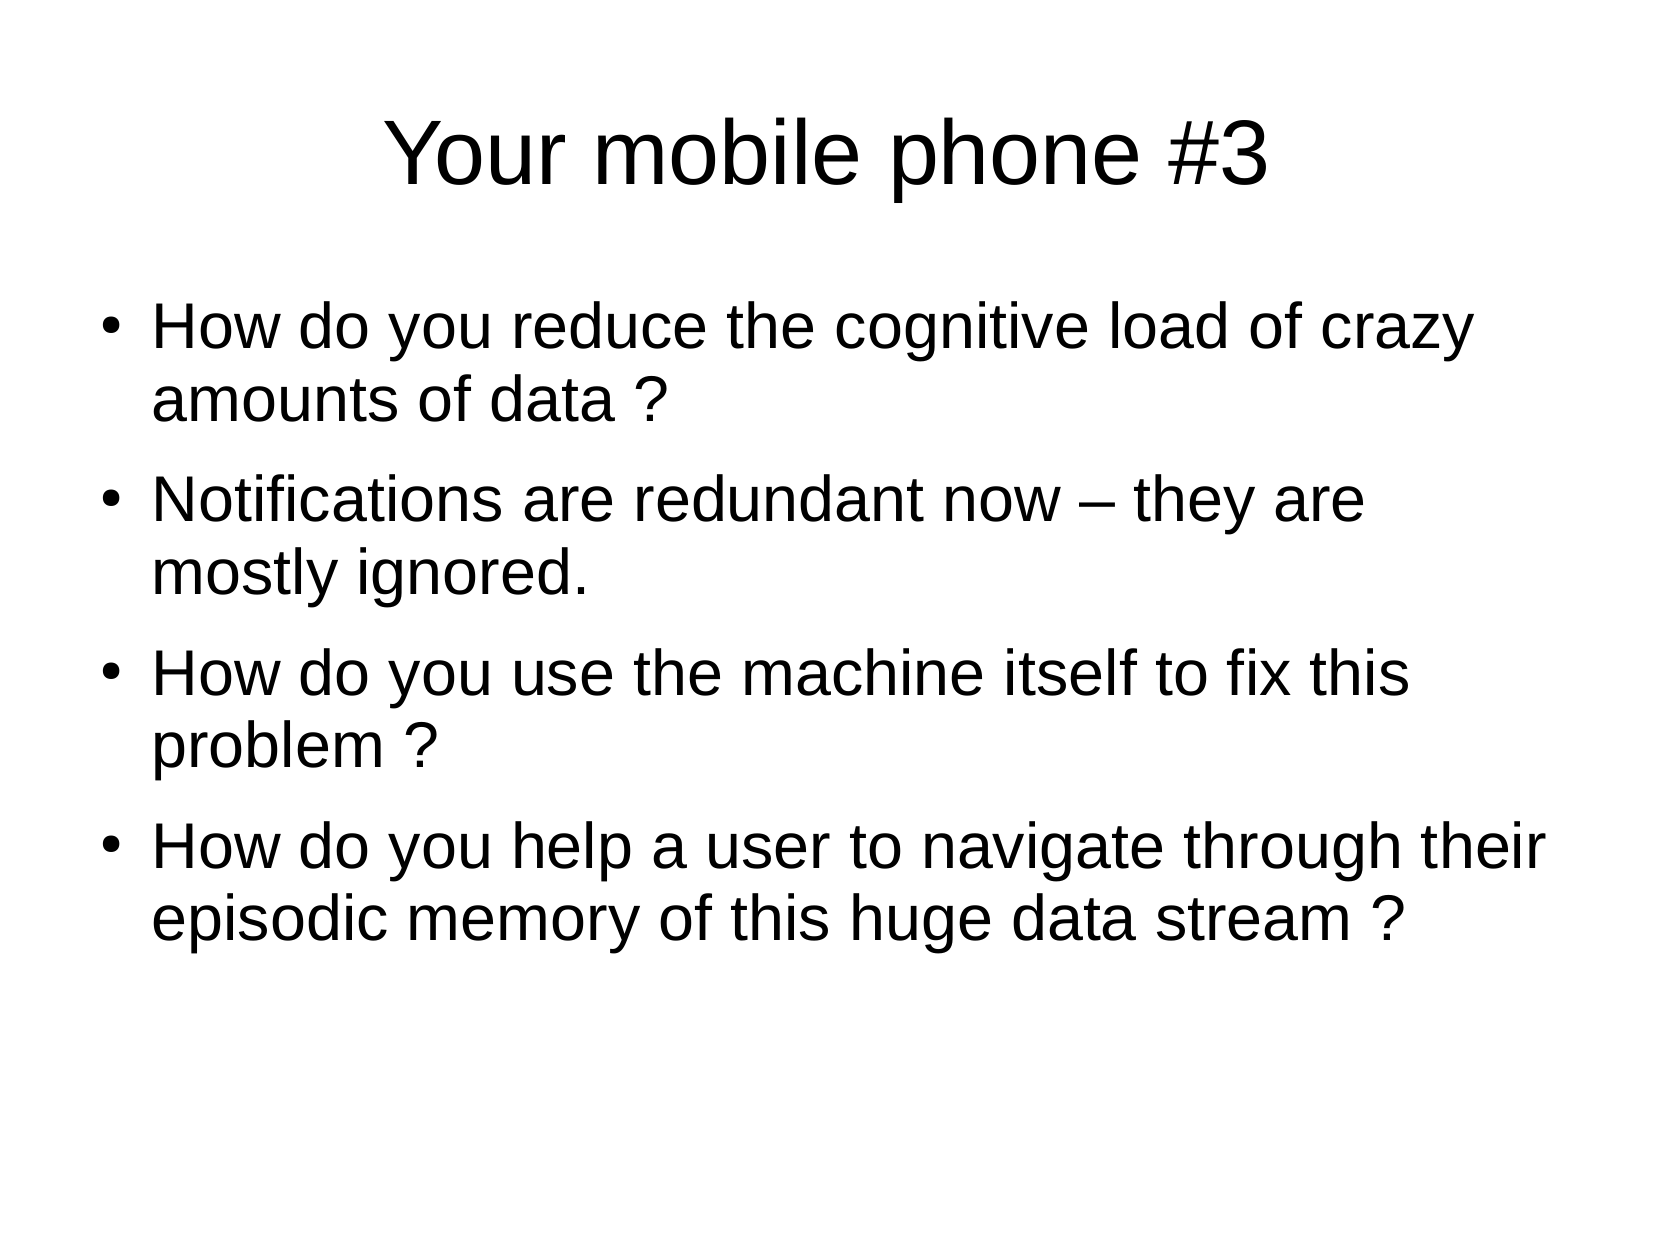

# Your mobile phone #3
How do you reduce the cognitive load of crazy amounts of data ?
Notifications are redundant now – they are mostly ignored.
How do you use the machine itself to fix this problem ?
How do you help a user to navigate through their episodic memory of this huge data stream ?